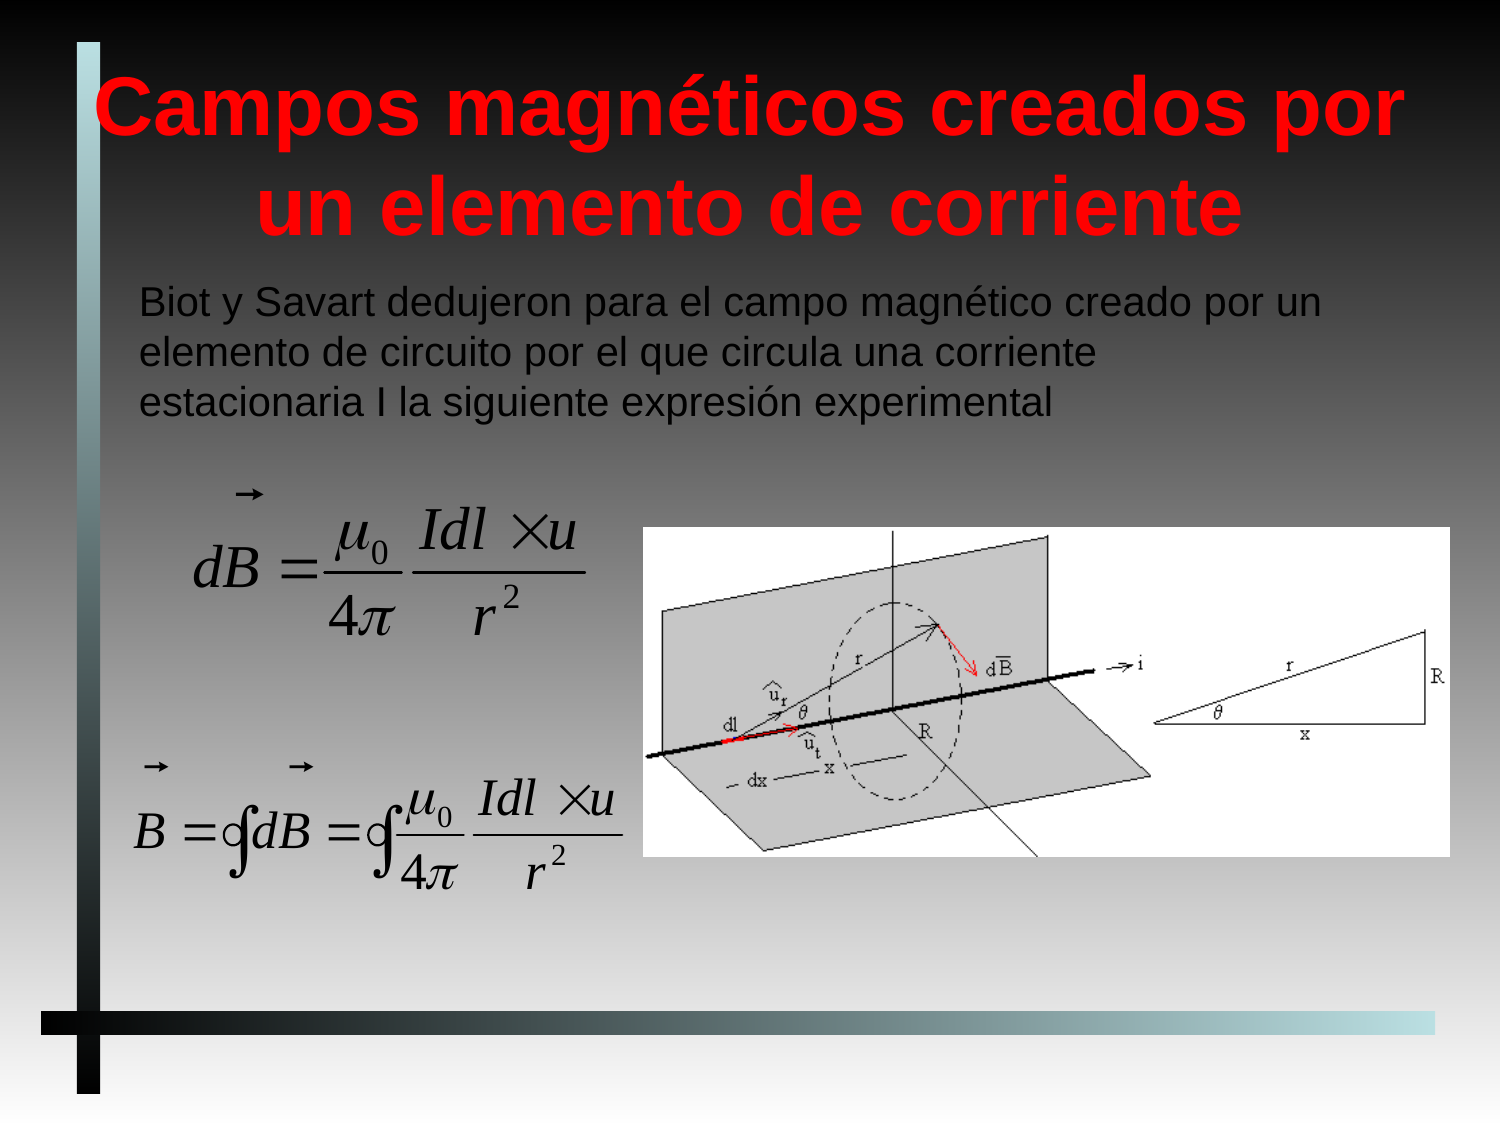

# Campos magnéticos creados por un elemento de corriente
Biot y Savart dedujeron para el campo magnético creado por un elemento de circuito por el que circula una corriente estacionaria I la siguiente expresión experimental